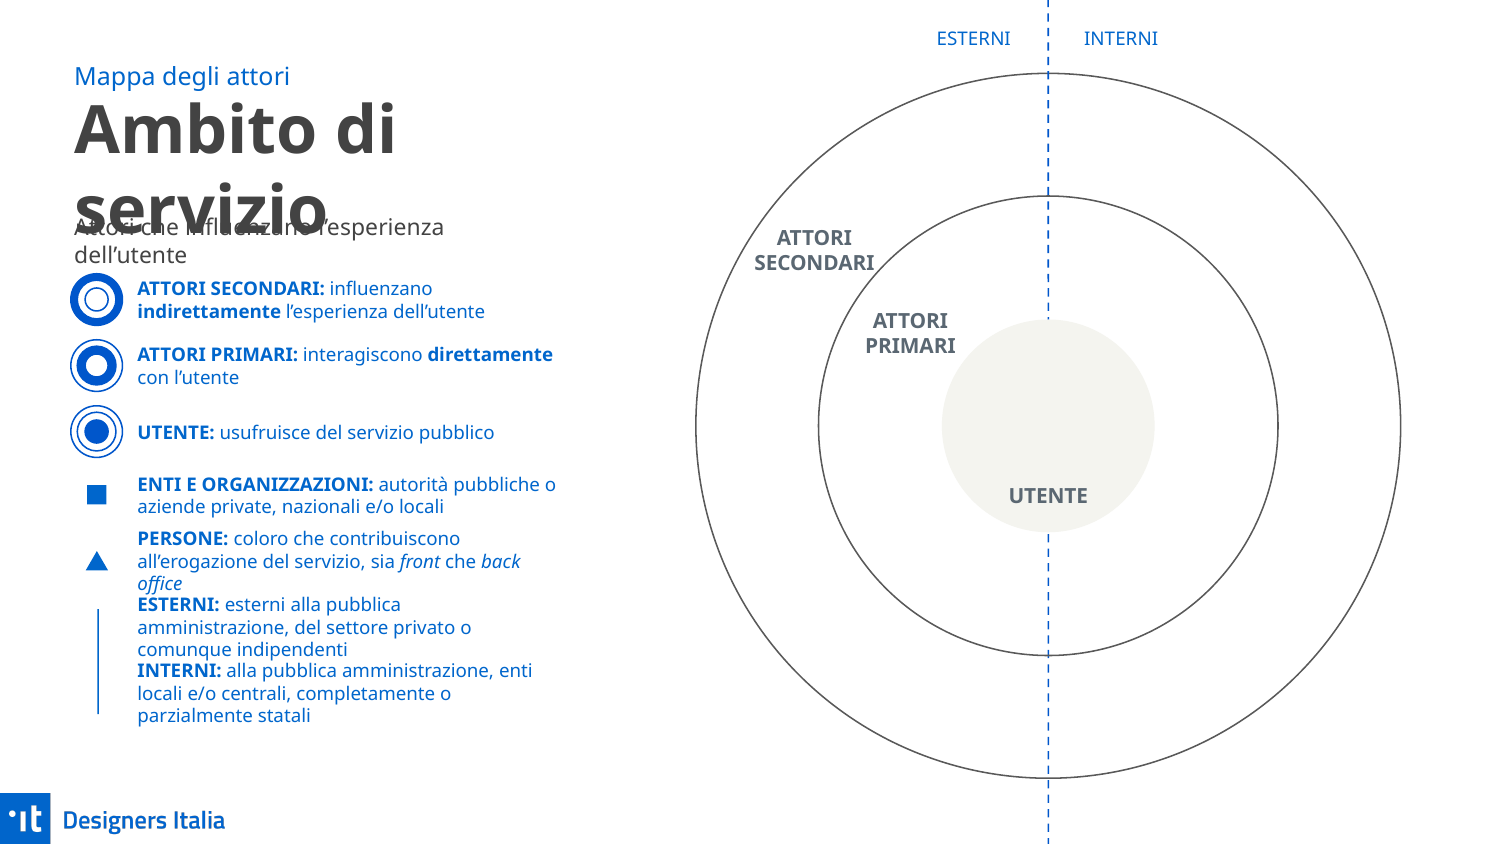

ESTERNI
INTERNI
Mappa degli attori
Ambito di servizio
Attori che influenzano l’esperienza dell’utente
ATTORI SECONDARI
ATTORI SECONDARI: influenzano indirettamente l’esperienza dell’utente
ATTORI PRIMARI
ATTORI PRIMARI: interagiscono direttamente con l’utente
UTENTE: usufruisce del servizio pubblico
UTENTE
ENTI E ORGANIZZAZIONI: autorità pubbliche o aziende private, nazionali e/o locali
PERSONE: coloro che contribuiscono all’erogazione del servizio, sia front che back office
ESTERNI: esterni alla pubblica amministrazione, del settore privato o comunque indipendenti
INTERNI: alla pubblica amministrazione, enti locali e/o centrali, completamente o parzialmente statali